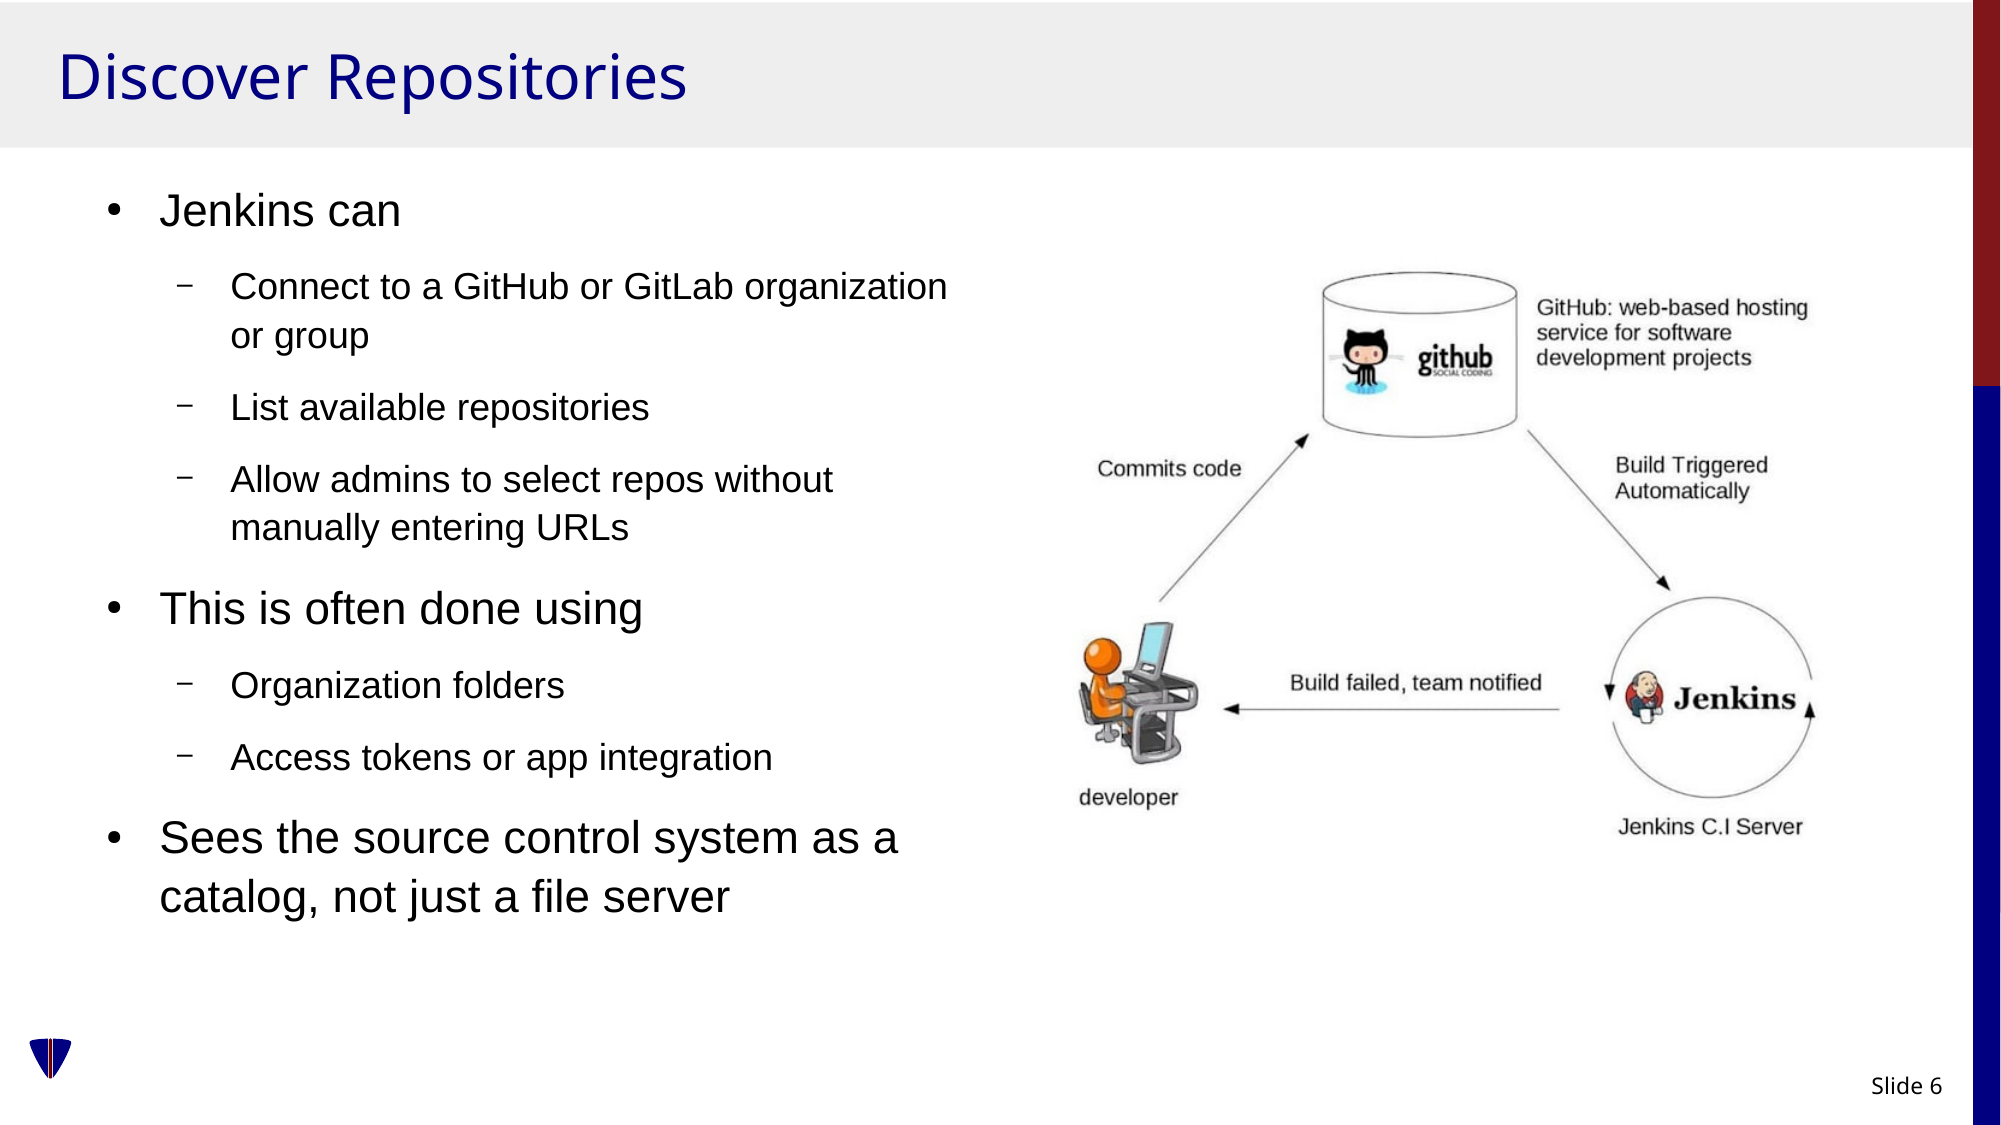

# Discover Repositories
Jenkins can
Connect to a GitHub or GitLab organization or group
List available repositories
Allow admins to select repos without manually entering URLs
This is often done using
Organization folders
Access tokens or app integration
Sees the source control system as a catalog, not just a file server